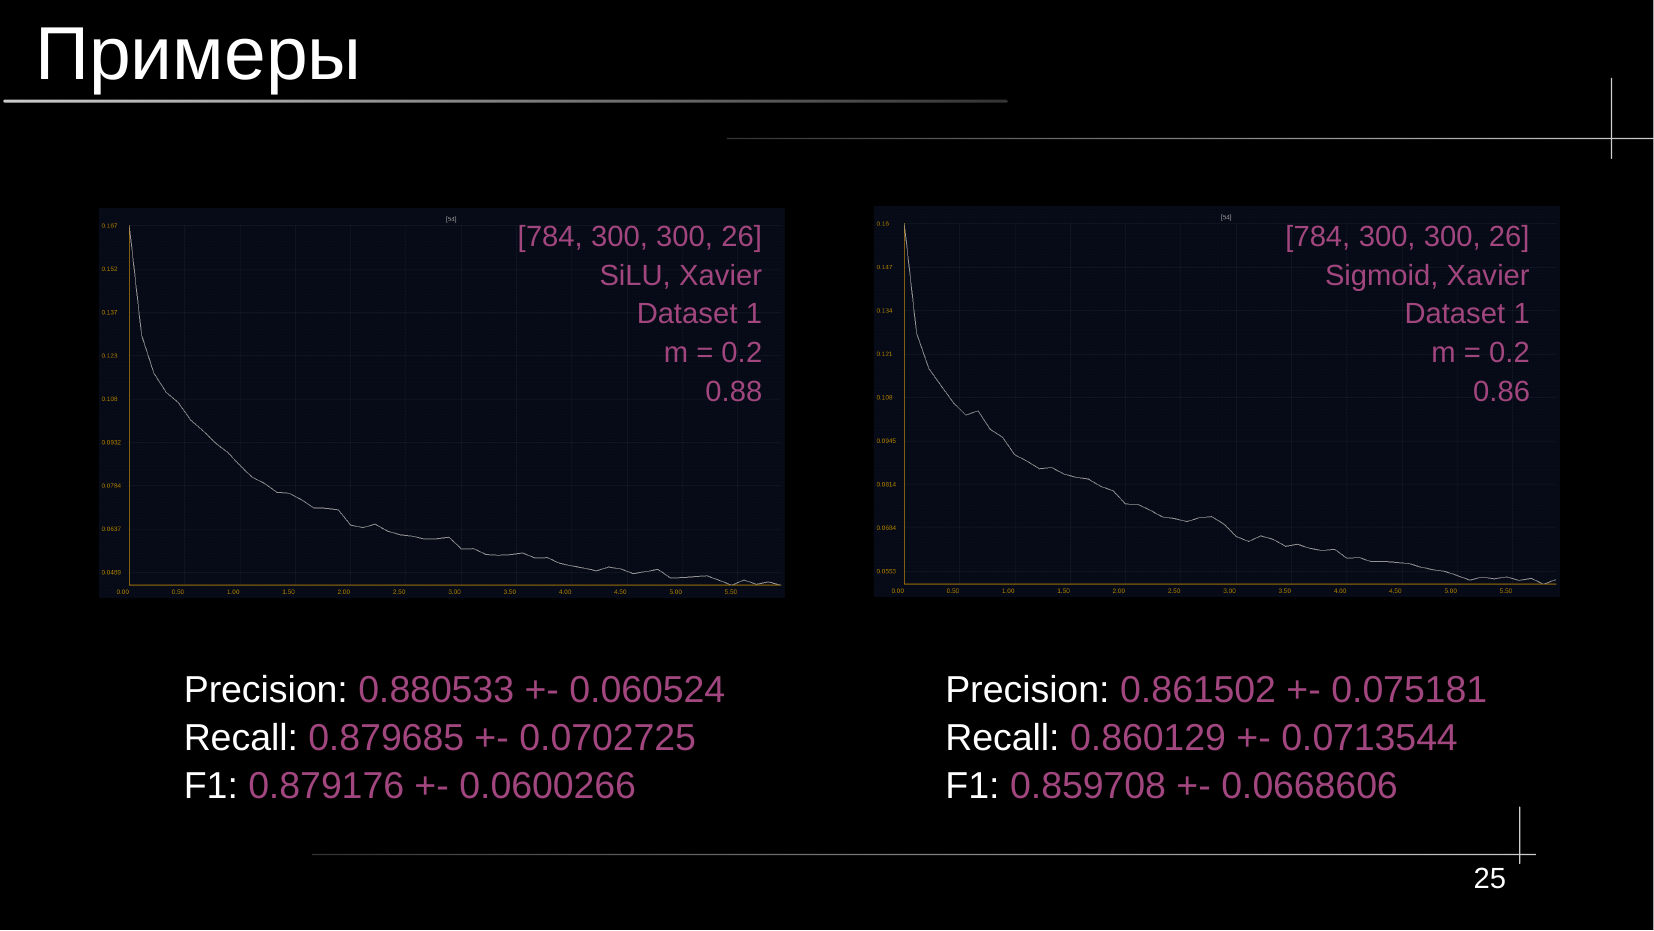

# Примеры
[784, 300, 300, 26]
SiLU, Xavier
Dataset 1
m = 0.2
0.88
[784, 300, 300, 26]
Sigmoid, Xavier
Dataset 1
m = 0.2
0.86
Precision: 0.880533 +- 0.060524
Recall: 0.879685 +- 0.0702725
F1: 0.879176 +- 0.0600266
Precision: 0.861502 +- 0.075181
Recall: 0.860129 +- 0.0713544
F1: 0.859708 +- 0.0668606
25